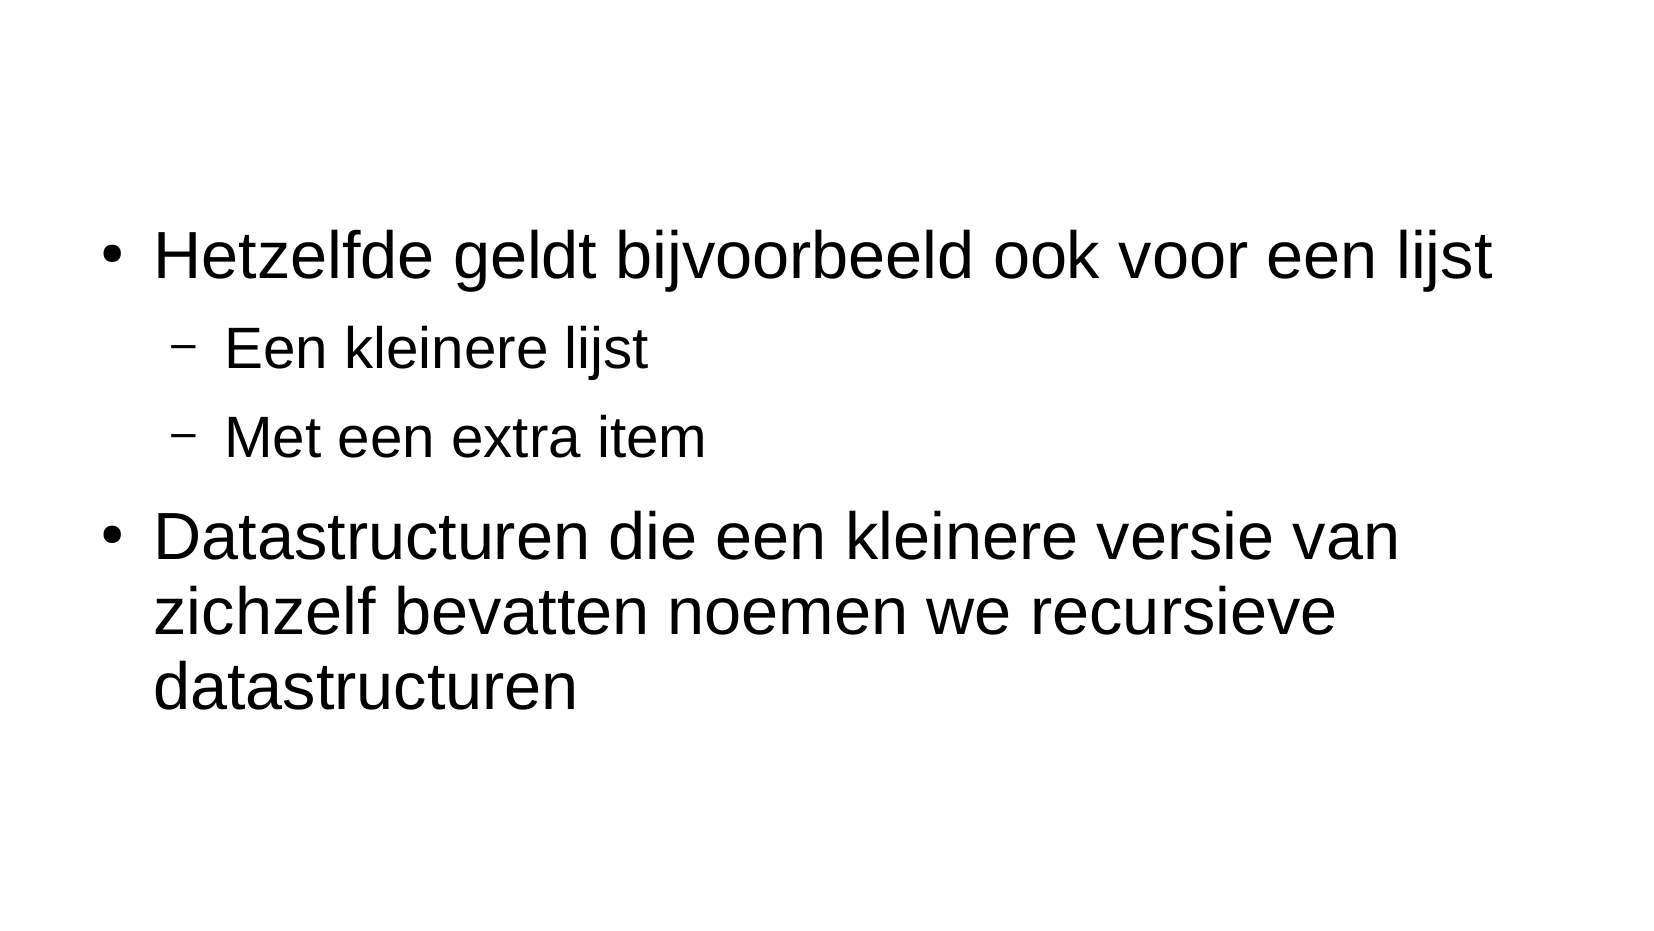

#
Hetzelfde geldt bijvoorbeeld ook voor een lijst
Een kleinere lijst
Met een extra item
Datastructuren die een kleinere versie van zichzelf bevatten noemen we recursieve datastructuren